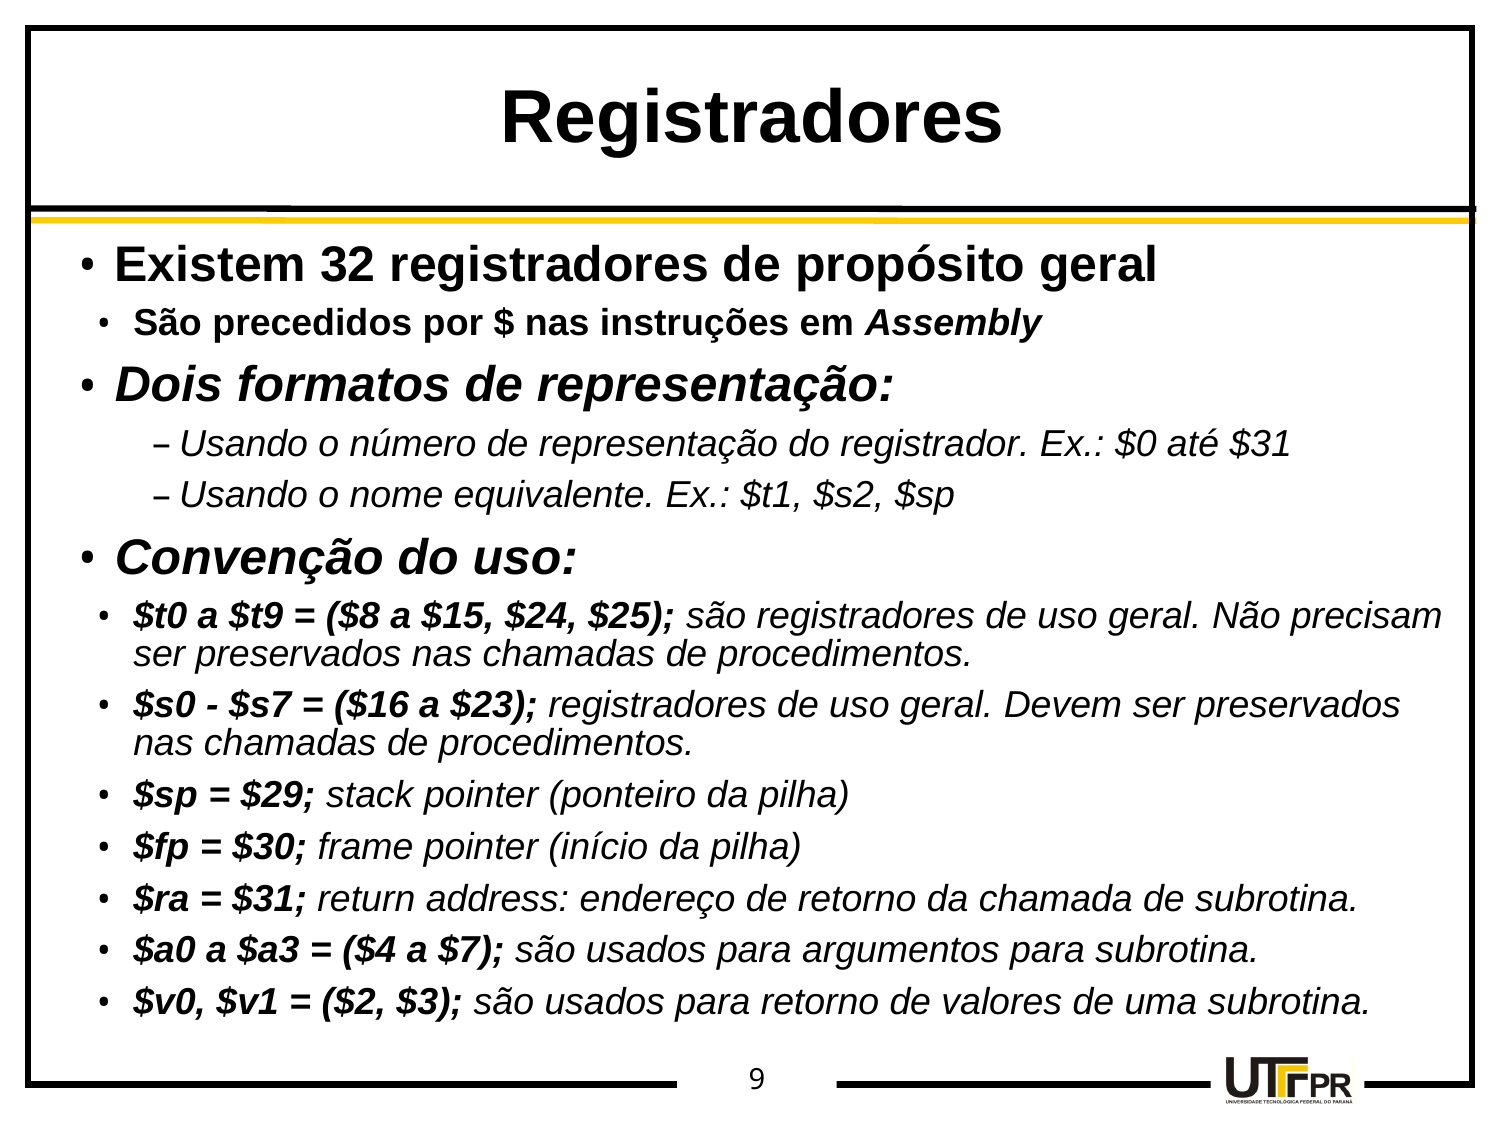

# Registradores
Existem 32 registradores de propósito geral
São precedidos por $ nas instruções em Assembly
Dois formatos de representação:
Usando o número de representação do registrador. Ex.: $0 até $31
Usando o nome equivalente. Ex.: $t1, $s2, $sp
Convenção do uso:
$t0 a $t9 = ($8 a $15, $24, $25); são registradores de uso geral. Não precisam ser preservados nas chamadas de procedimentos.
$s0 - $s7 = ($16 a $23); registradores de uso geral. Devem ser preservados nas chamadas de procedimentos.
$sp = $29; stack pointer (ponteiro da pilha)
$fp = $30; frame pointer (início da pilha)
$ra = $31; return address: endereço de retorno da chamada de subrotina.
$a0 a $a3 = ($4 a $7); são usados para argumentos para subrotina.
$v0, $v1 = ($2, $3); são usados para retorno de valores de uma subrotina.